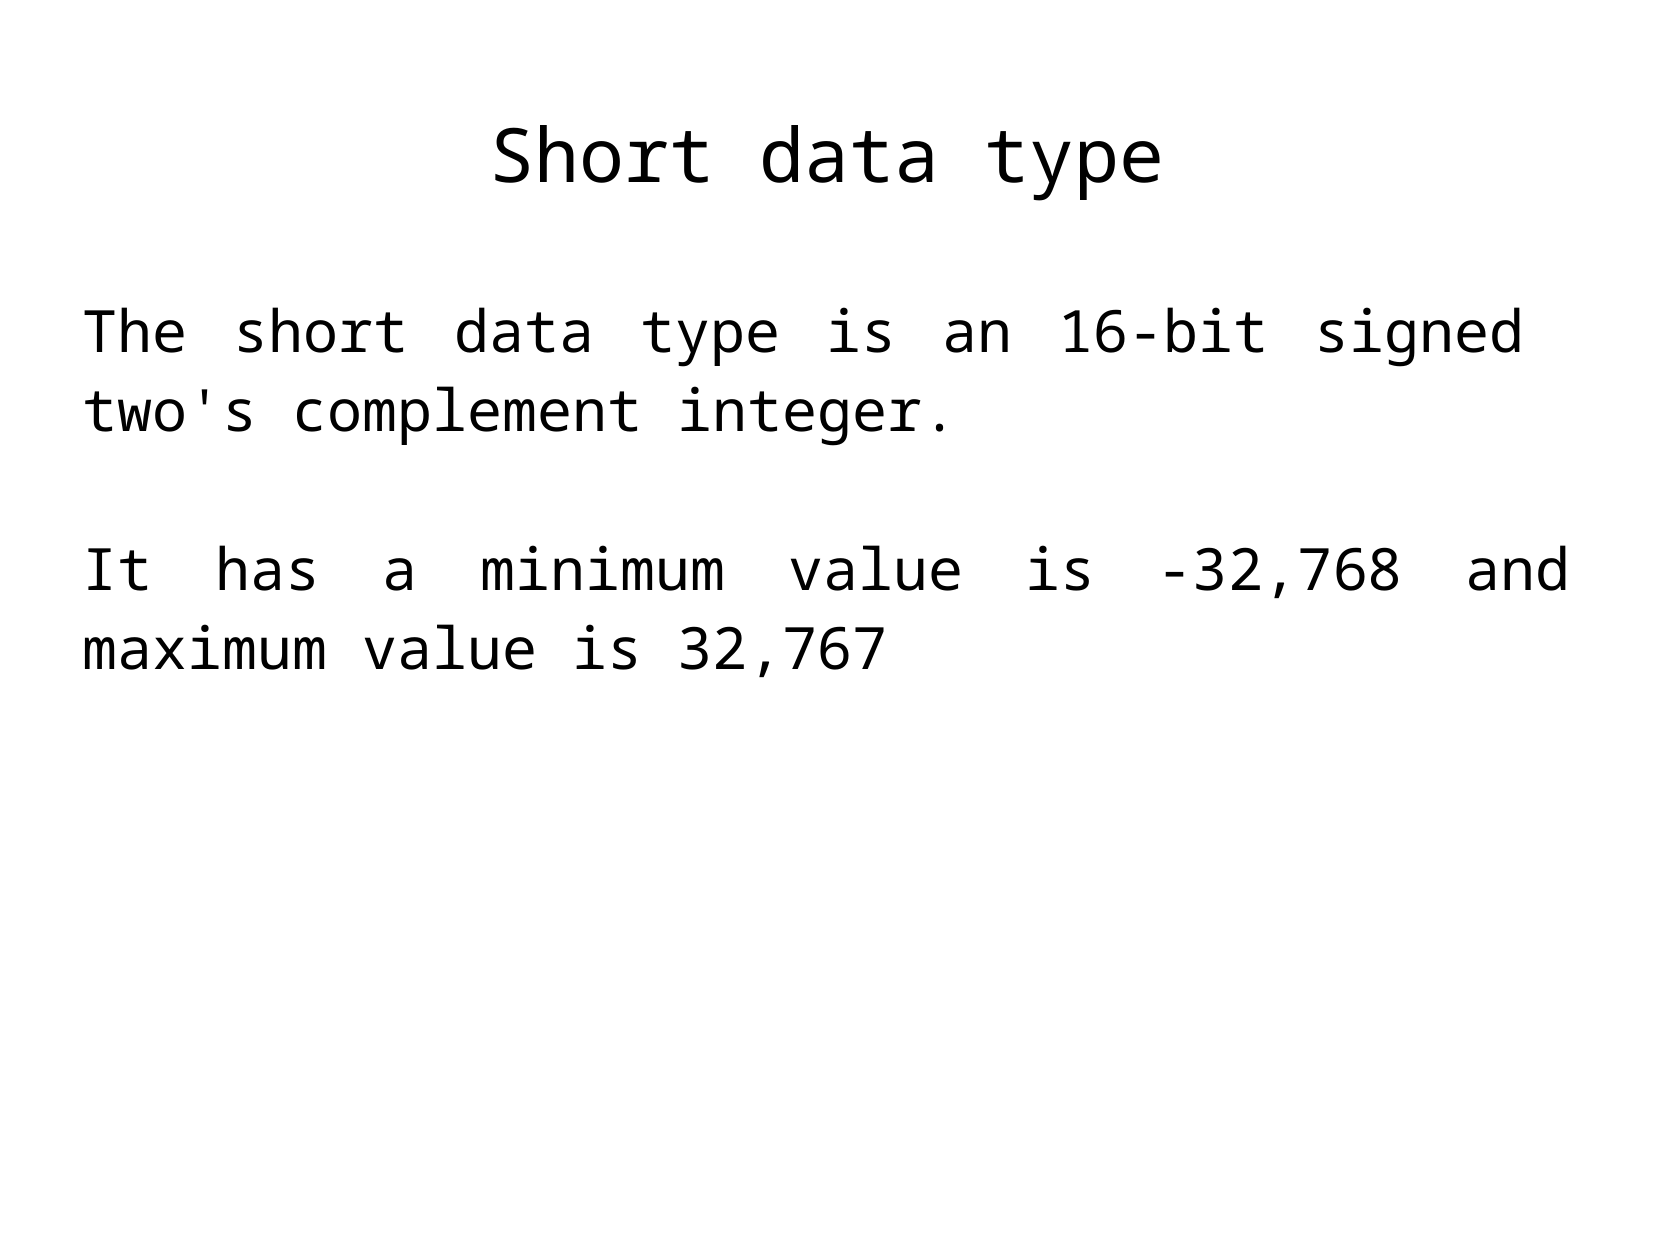

# Short data type
The short data type is an 16-bit signed two's complement integer.
It has a minimum value is -32,768 and maximum value is 32,767